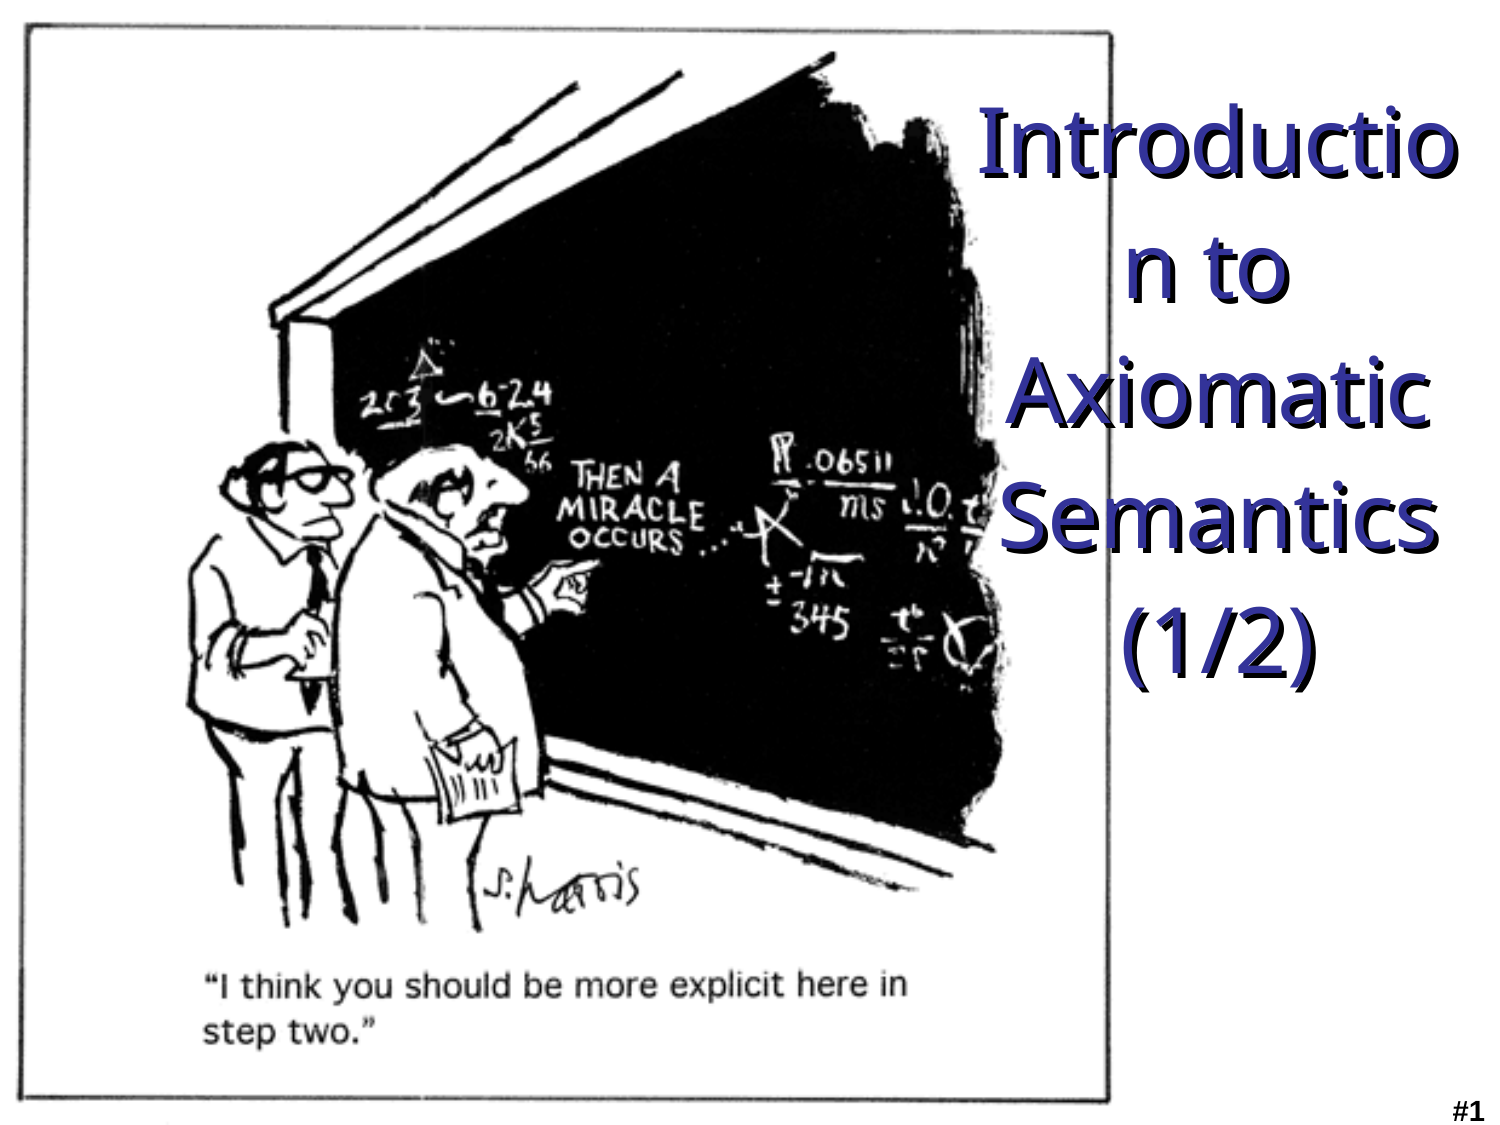

# Introduction to Axiomatic Semantics (1/2)
1